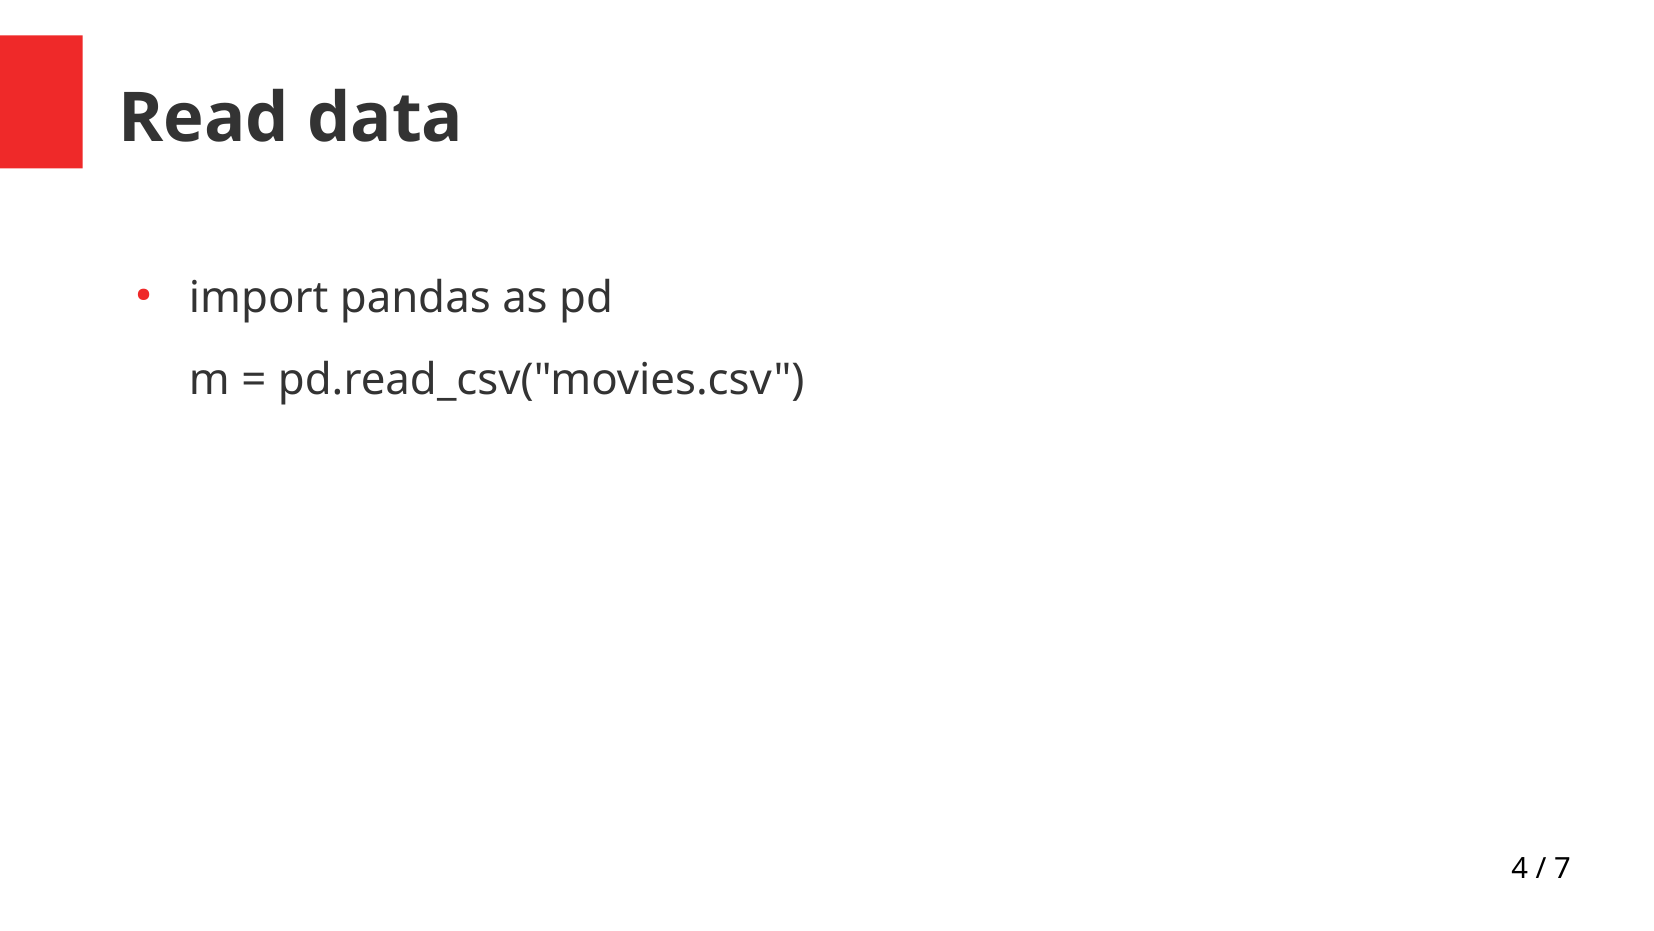

# Read data
import pandas as pd
m = pd.read_csv("movies.csv")
4